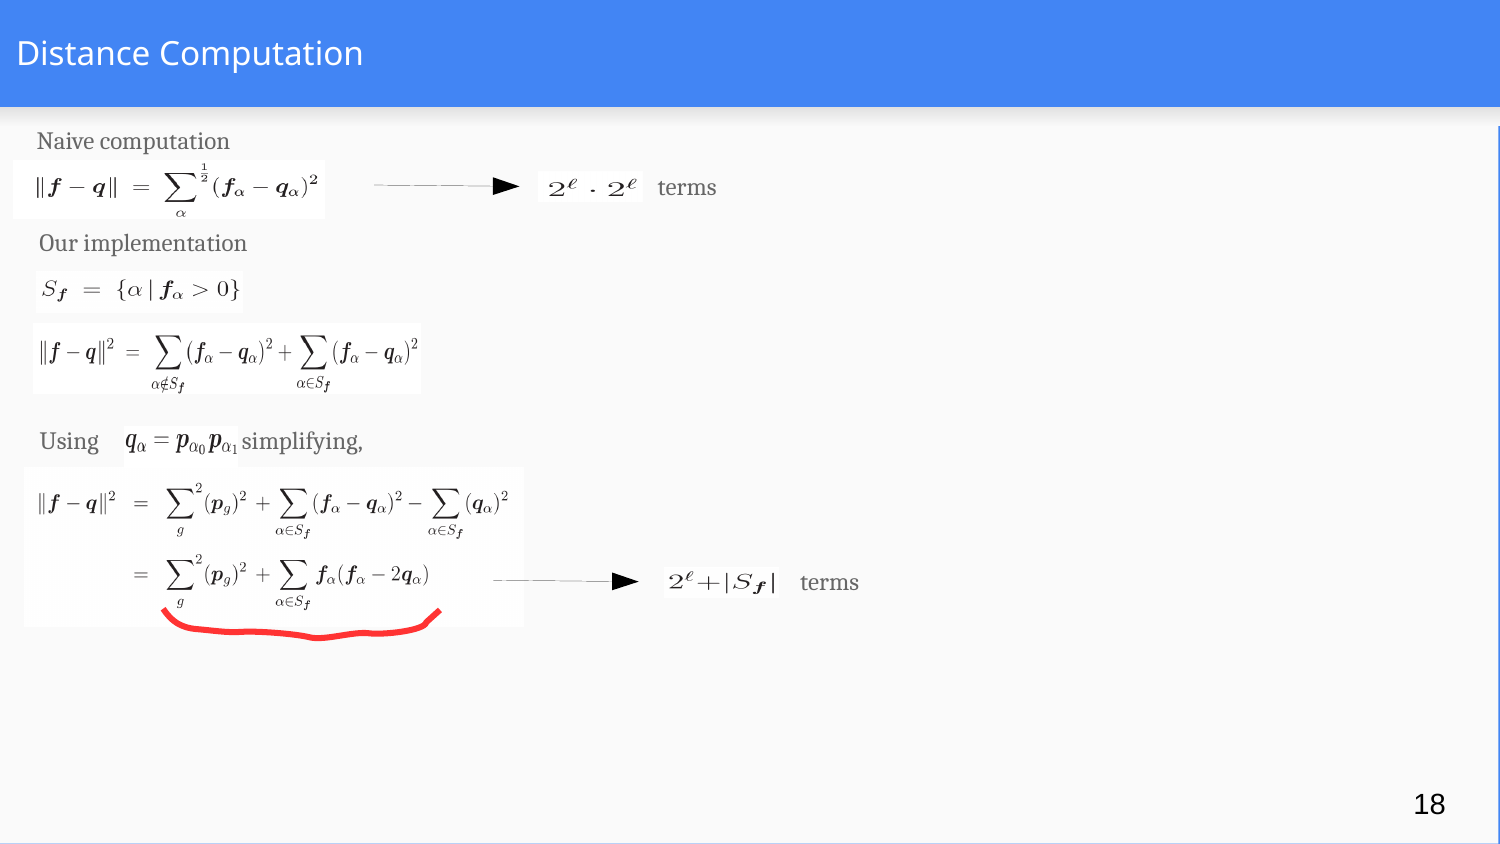

# Distance Computation
Naive computation
terms
Our implementation
Using and simplifying,
terms
18